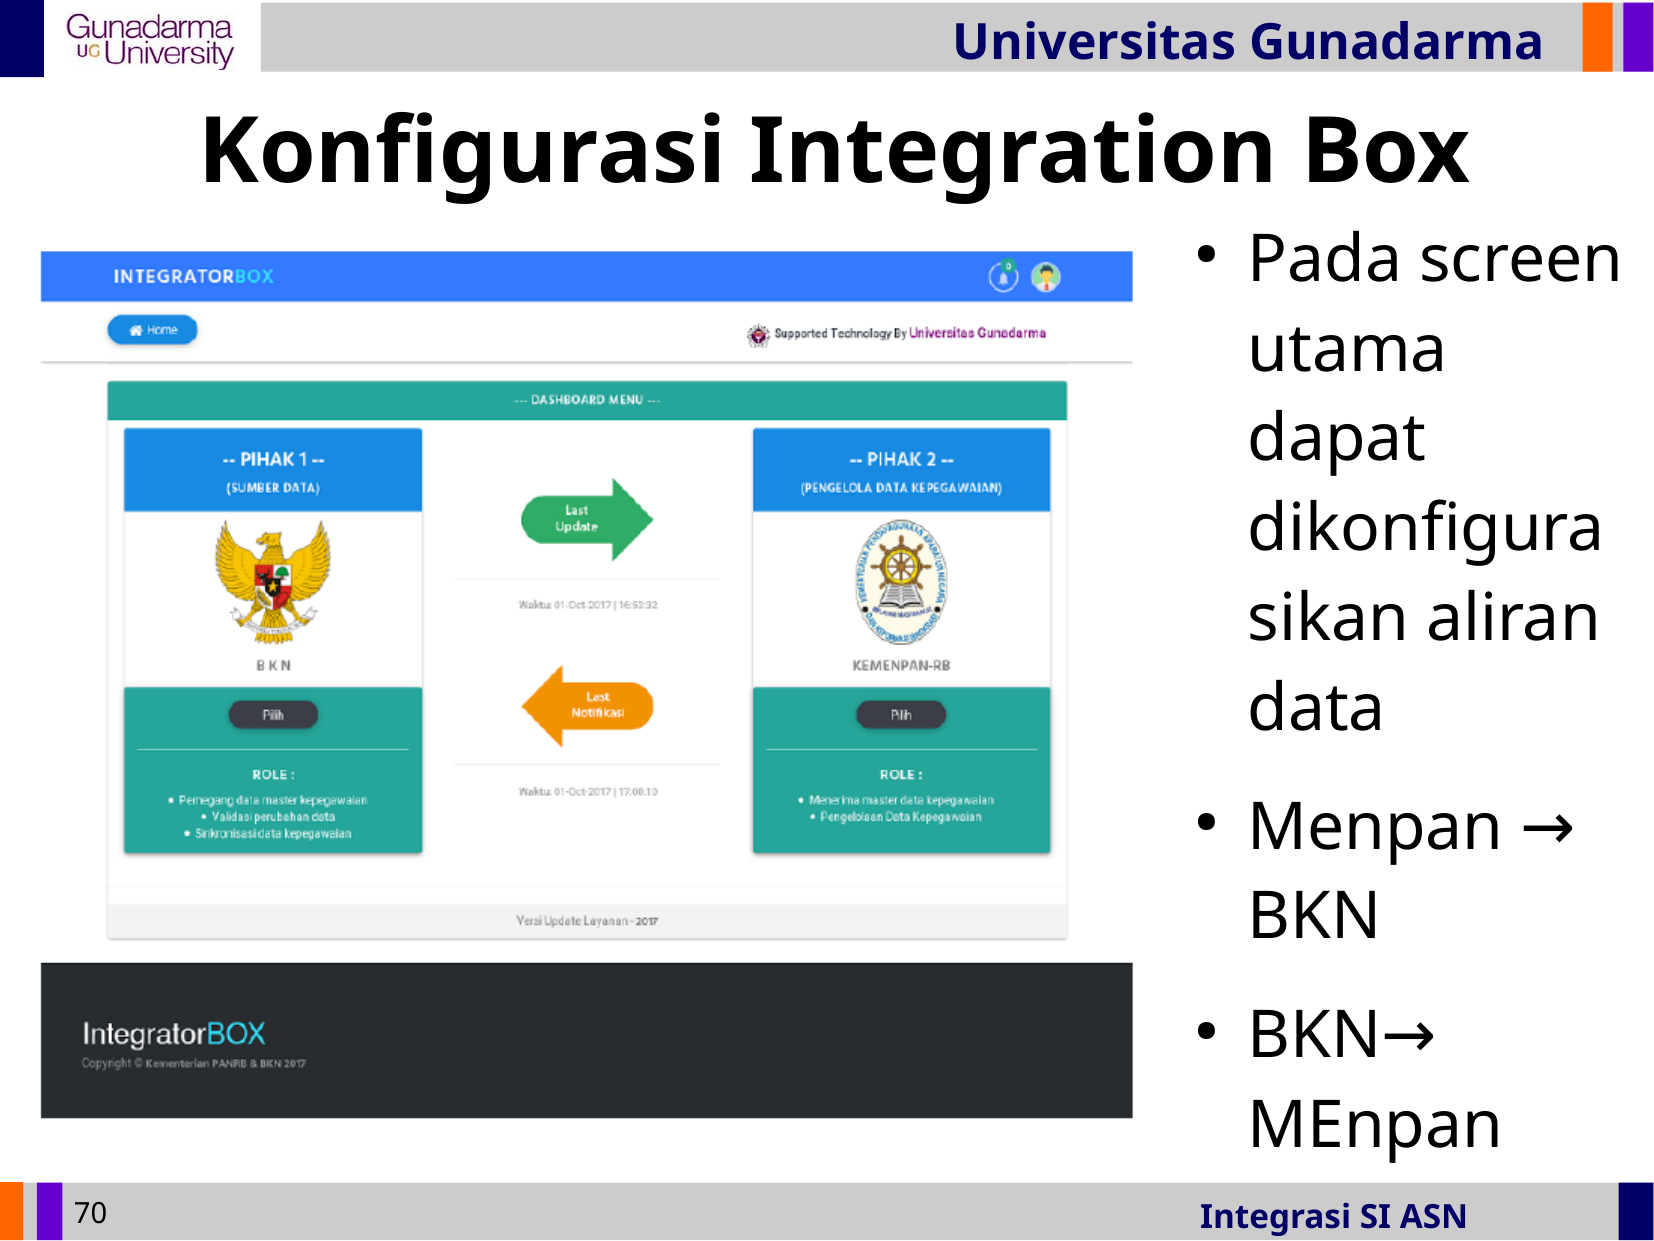

# Konfigurasi Integration Box
Pada screen utama dapat dikonfigurasikan aliran data
Menpan → BKN
BKN→ MEnpan